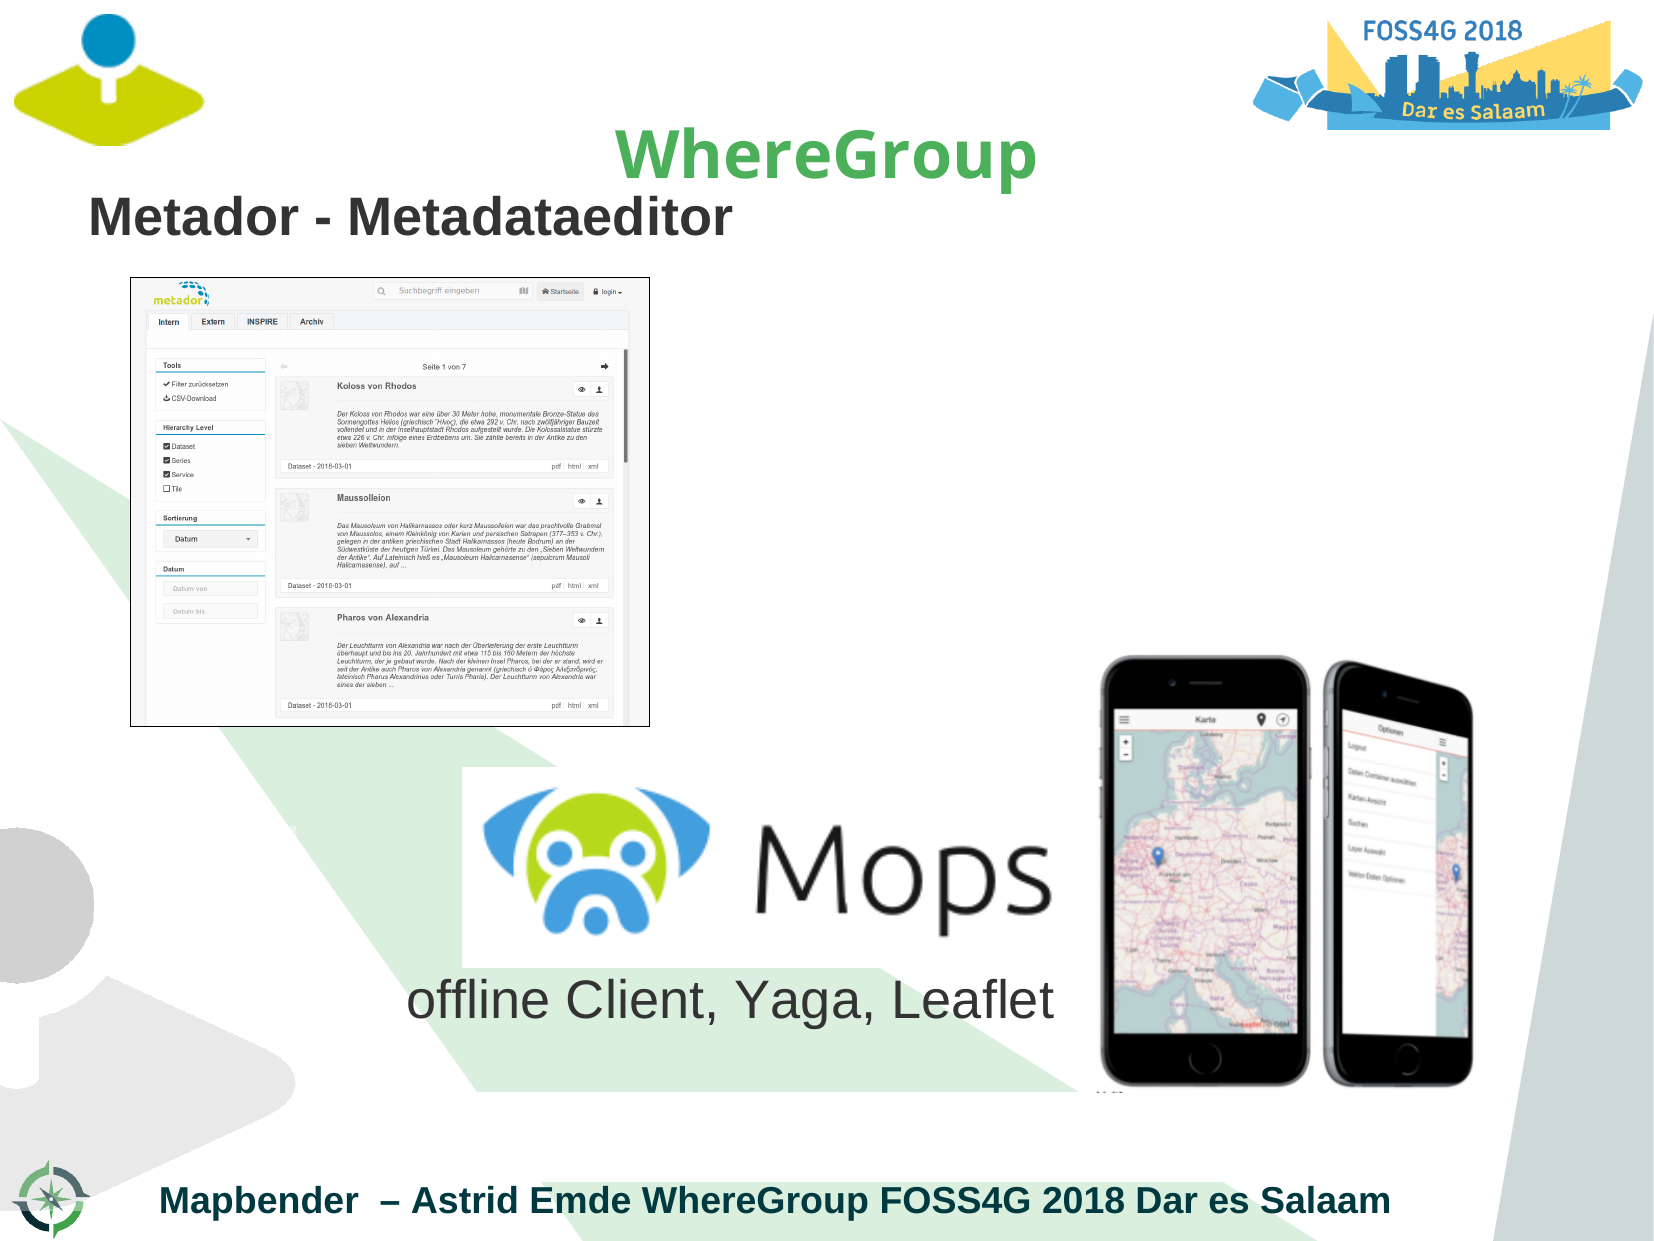

# WhereGroup
Metador - Metadataeditor
 offline Client, Yaga, Leaflet